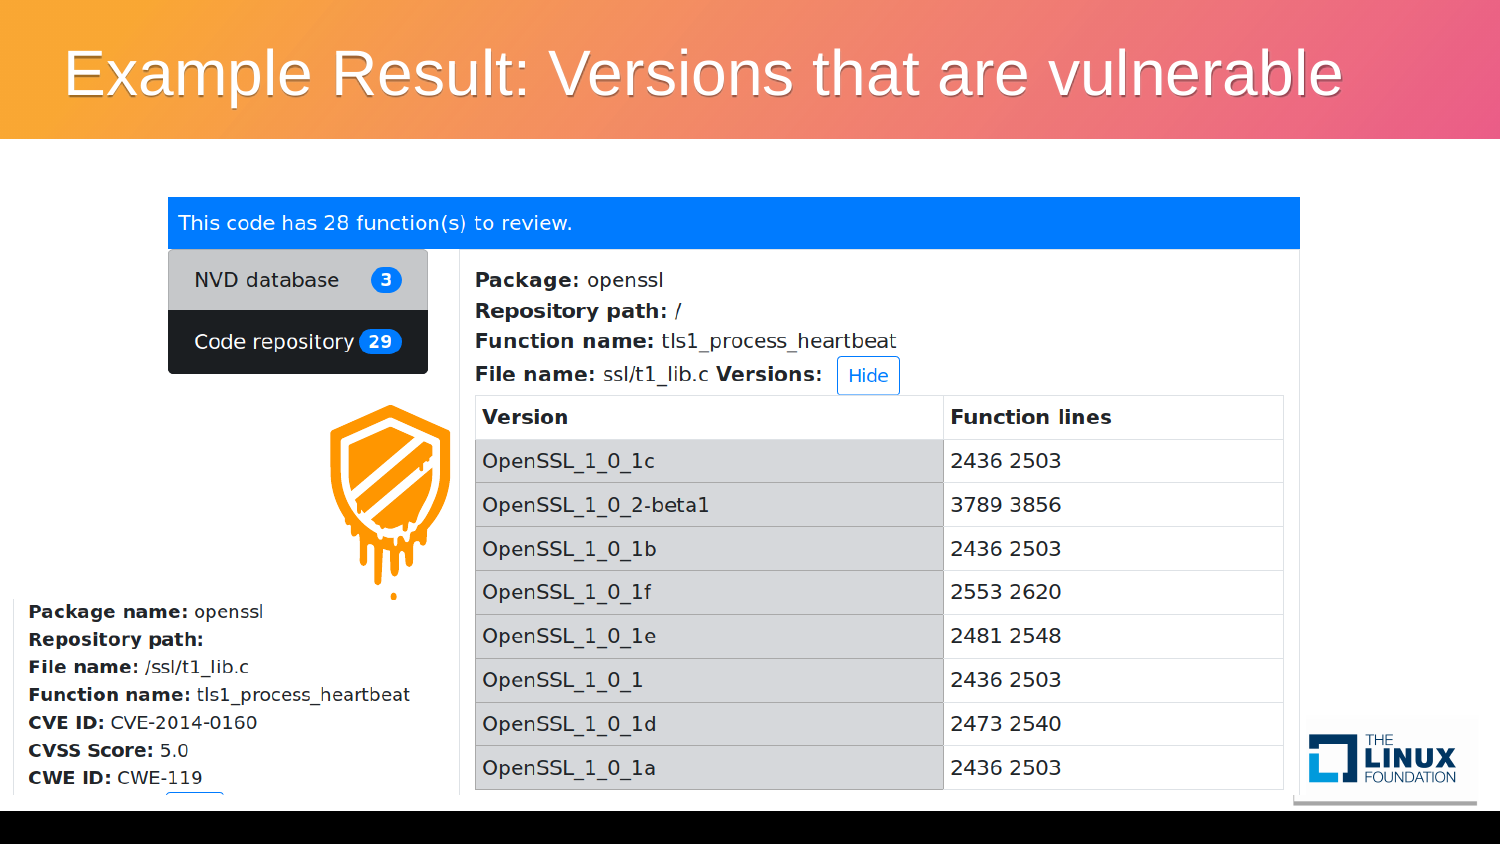

# Example Result: Versions that are vulnerable